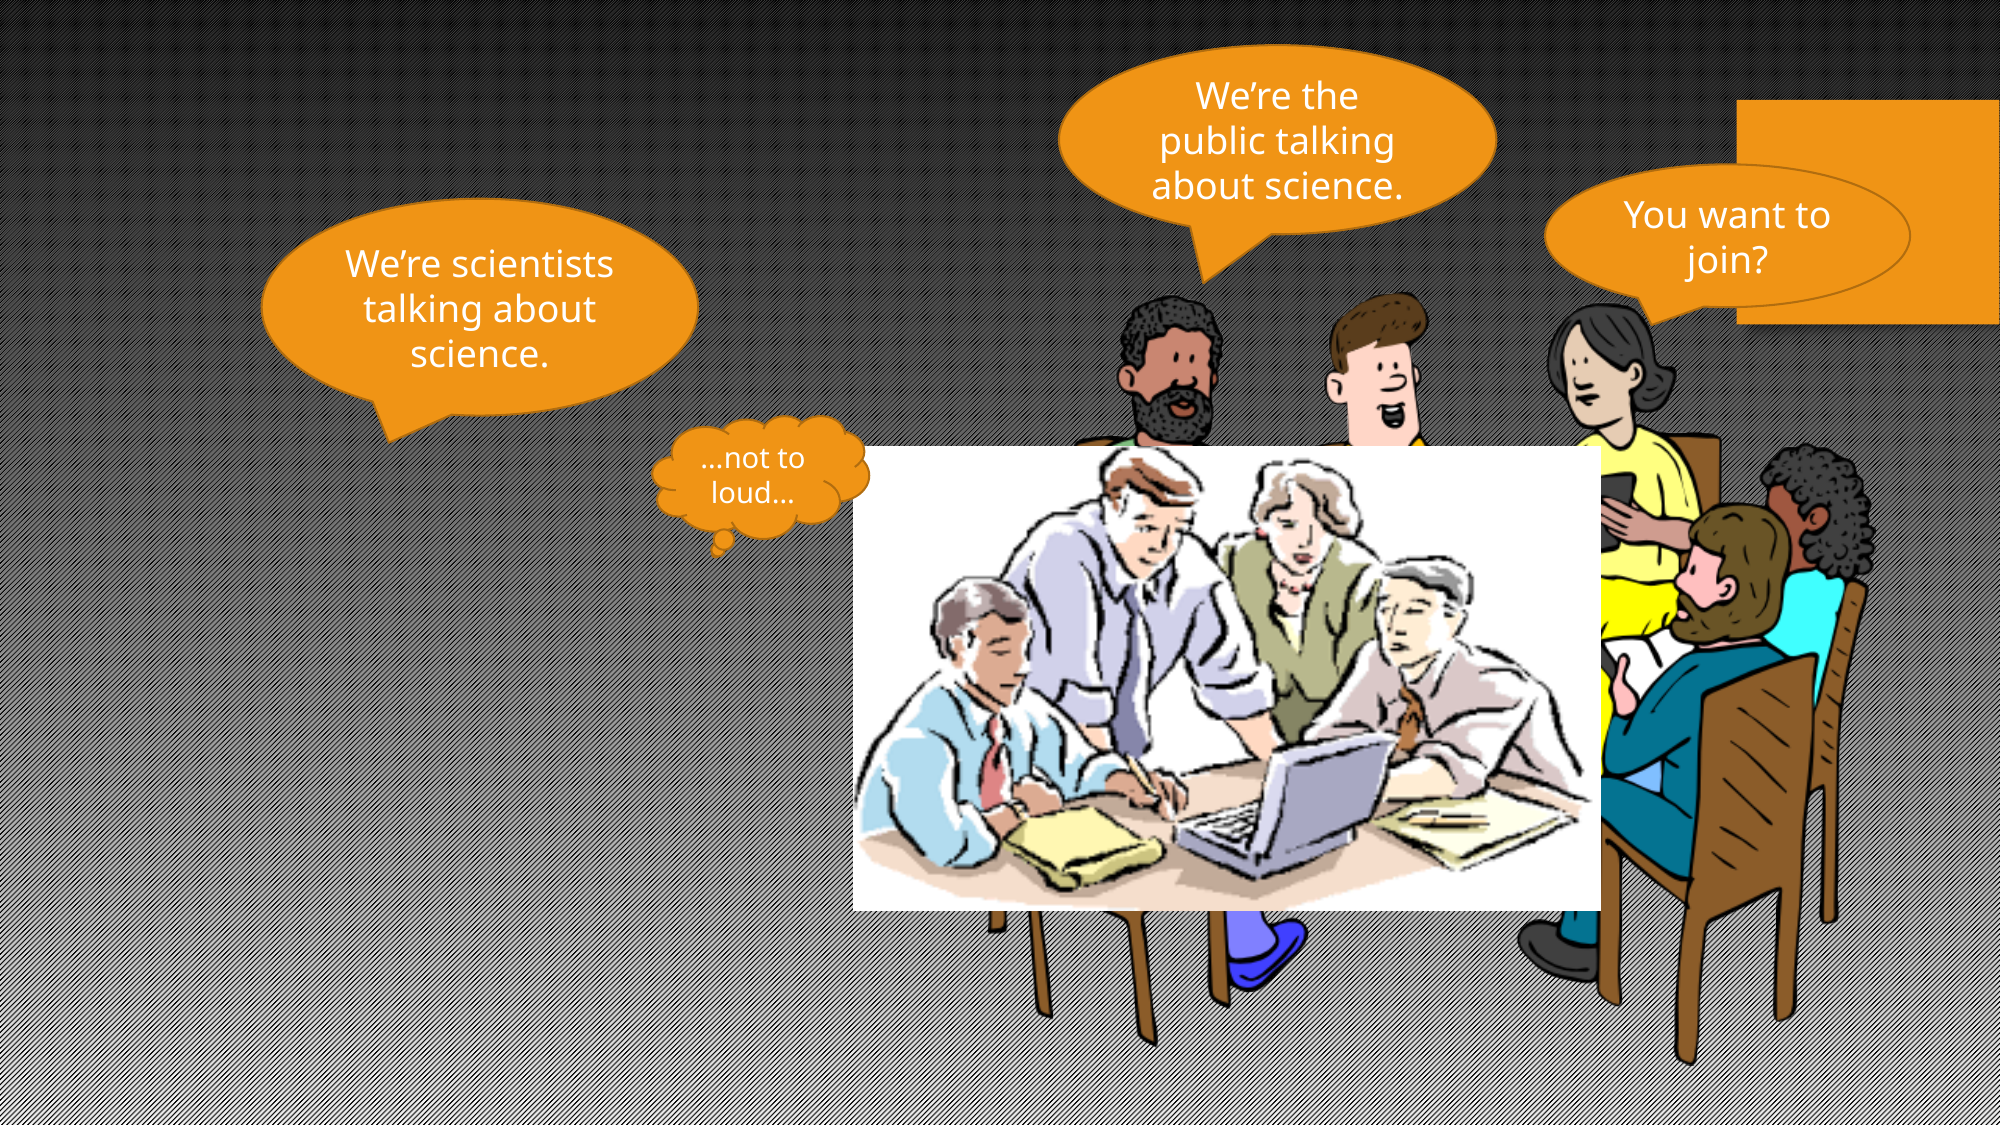

We’re the public talking about science.
You want to join?
We’re scientists talking about science.
…not to loud…